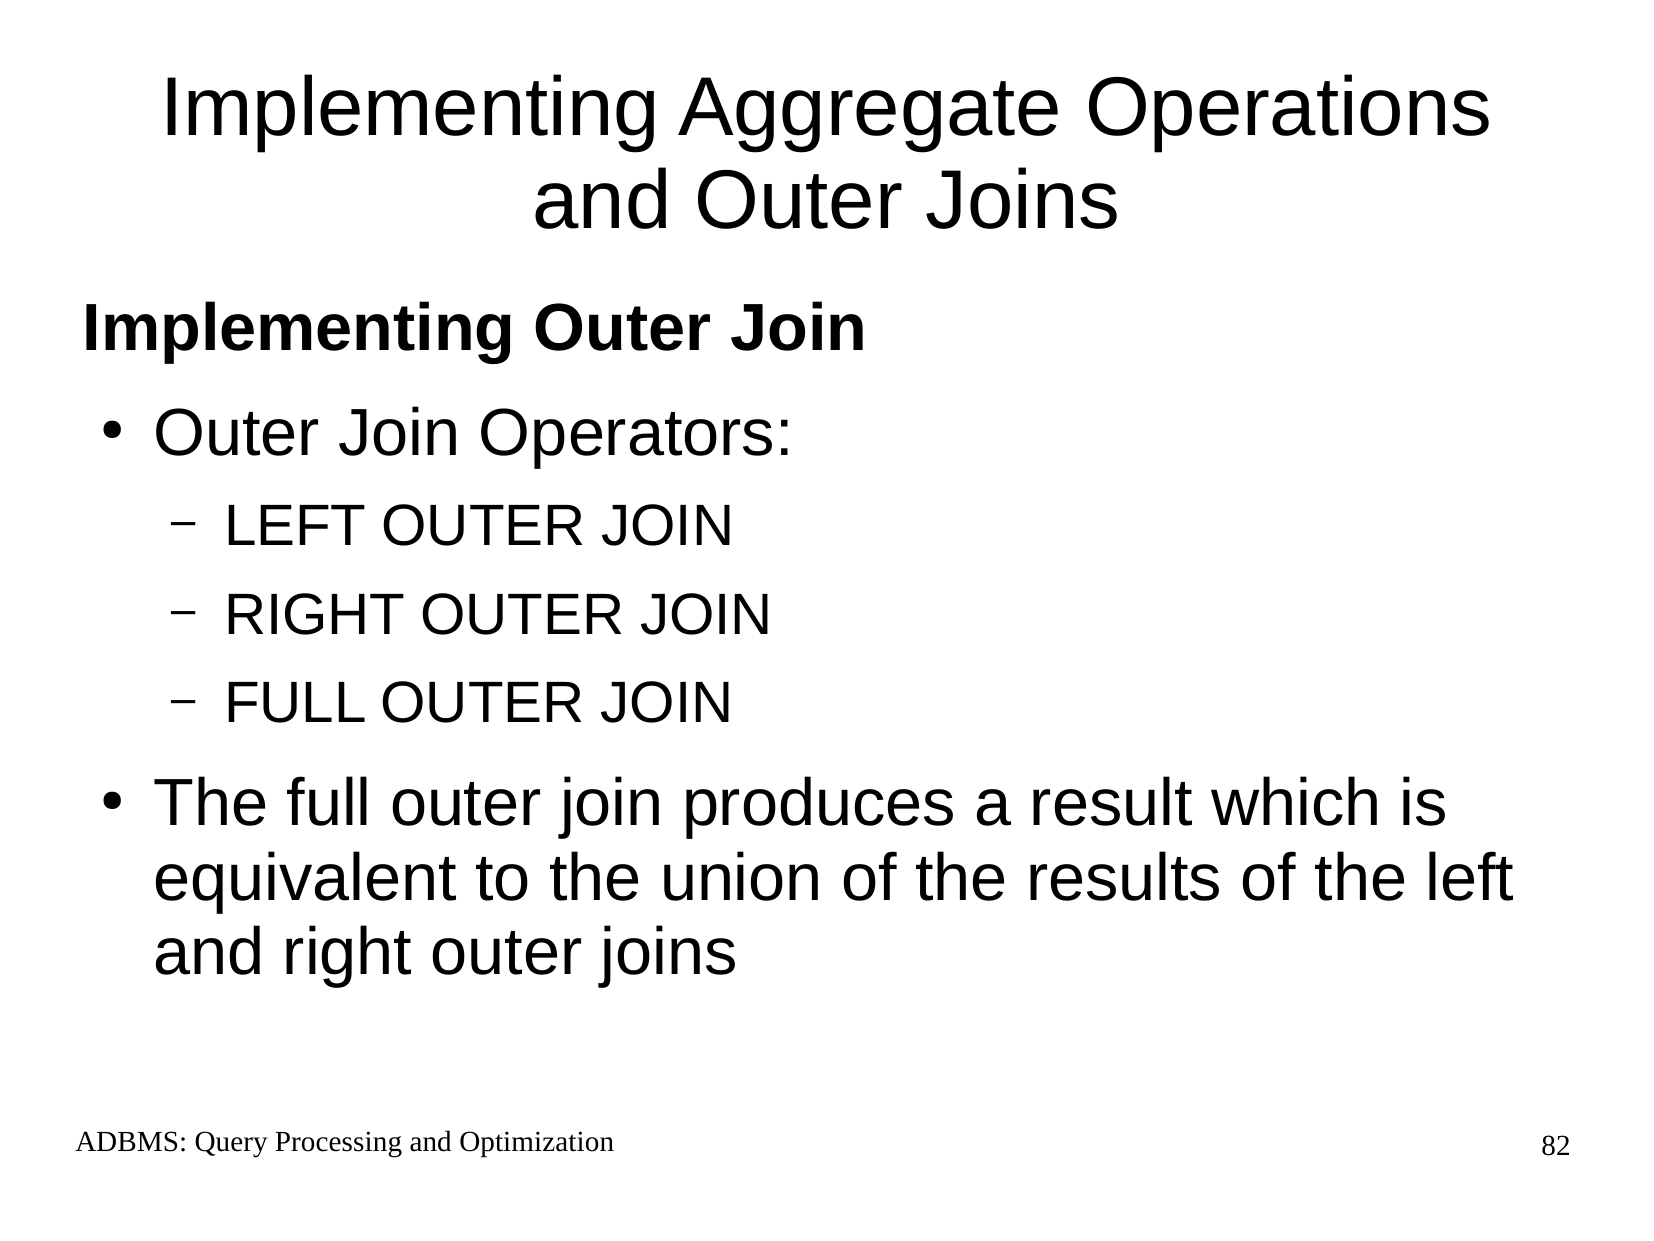

# Implementing Aggregate Operations and Outer Joins
Implementing Outer Join
Outer Join Operators:
LEFT OUTER JOIN
RIGHT OUTER JOIN
FULL OUTER JOIN
The full outer join produces a result which is equivalent to the union of the results of the left and right outer joins